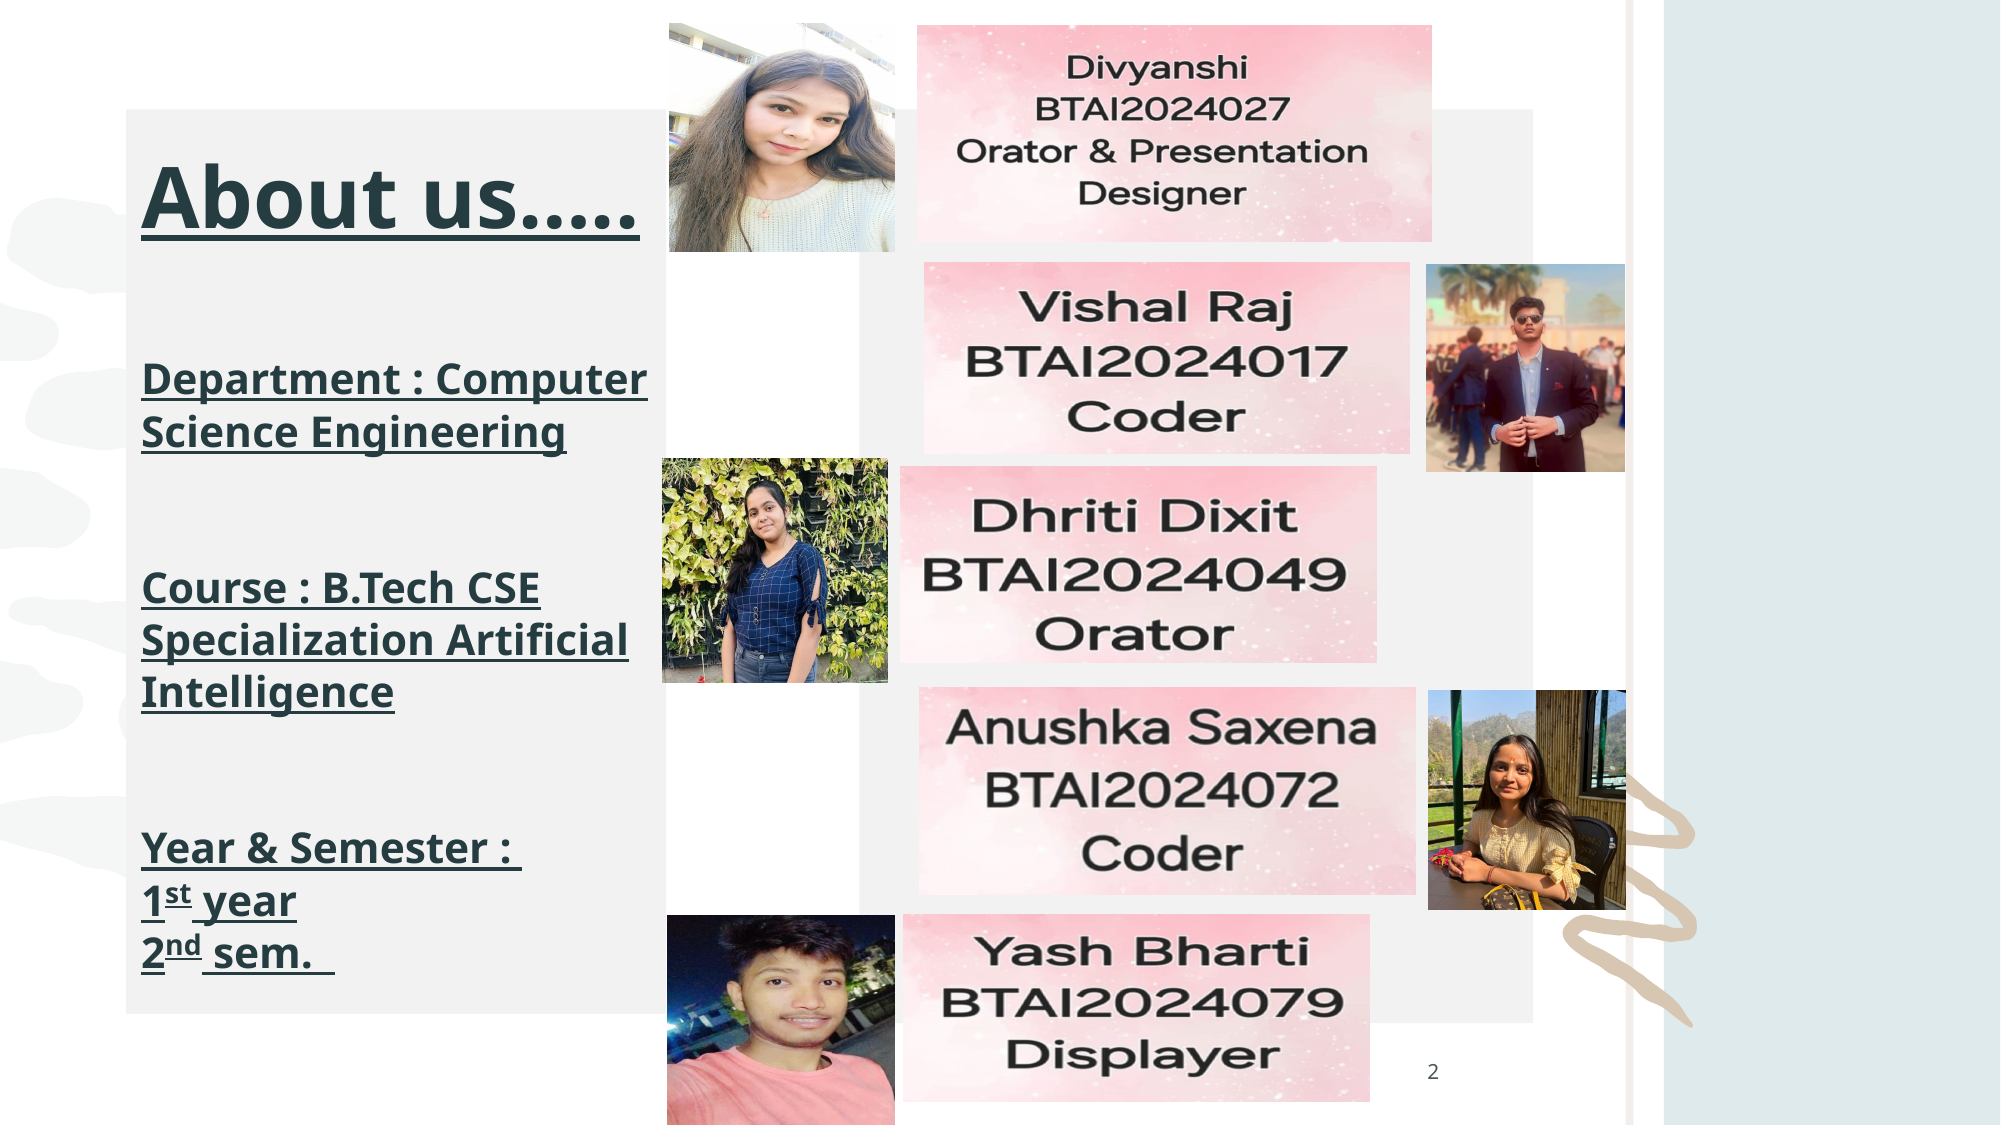

# About us….. Department : Computer Science Engineering Course : B.Tech CSE Specialization Artificial Intelligence Year & Semester : 1st year 2nd sem.